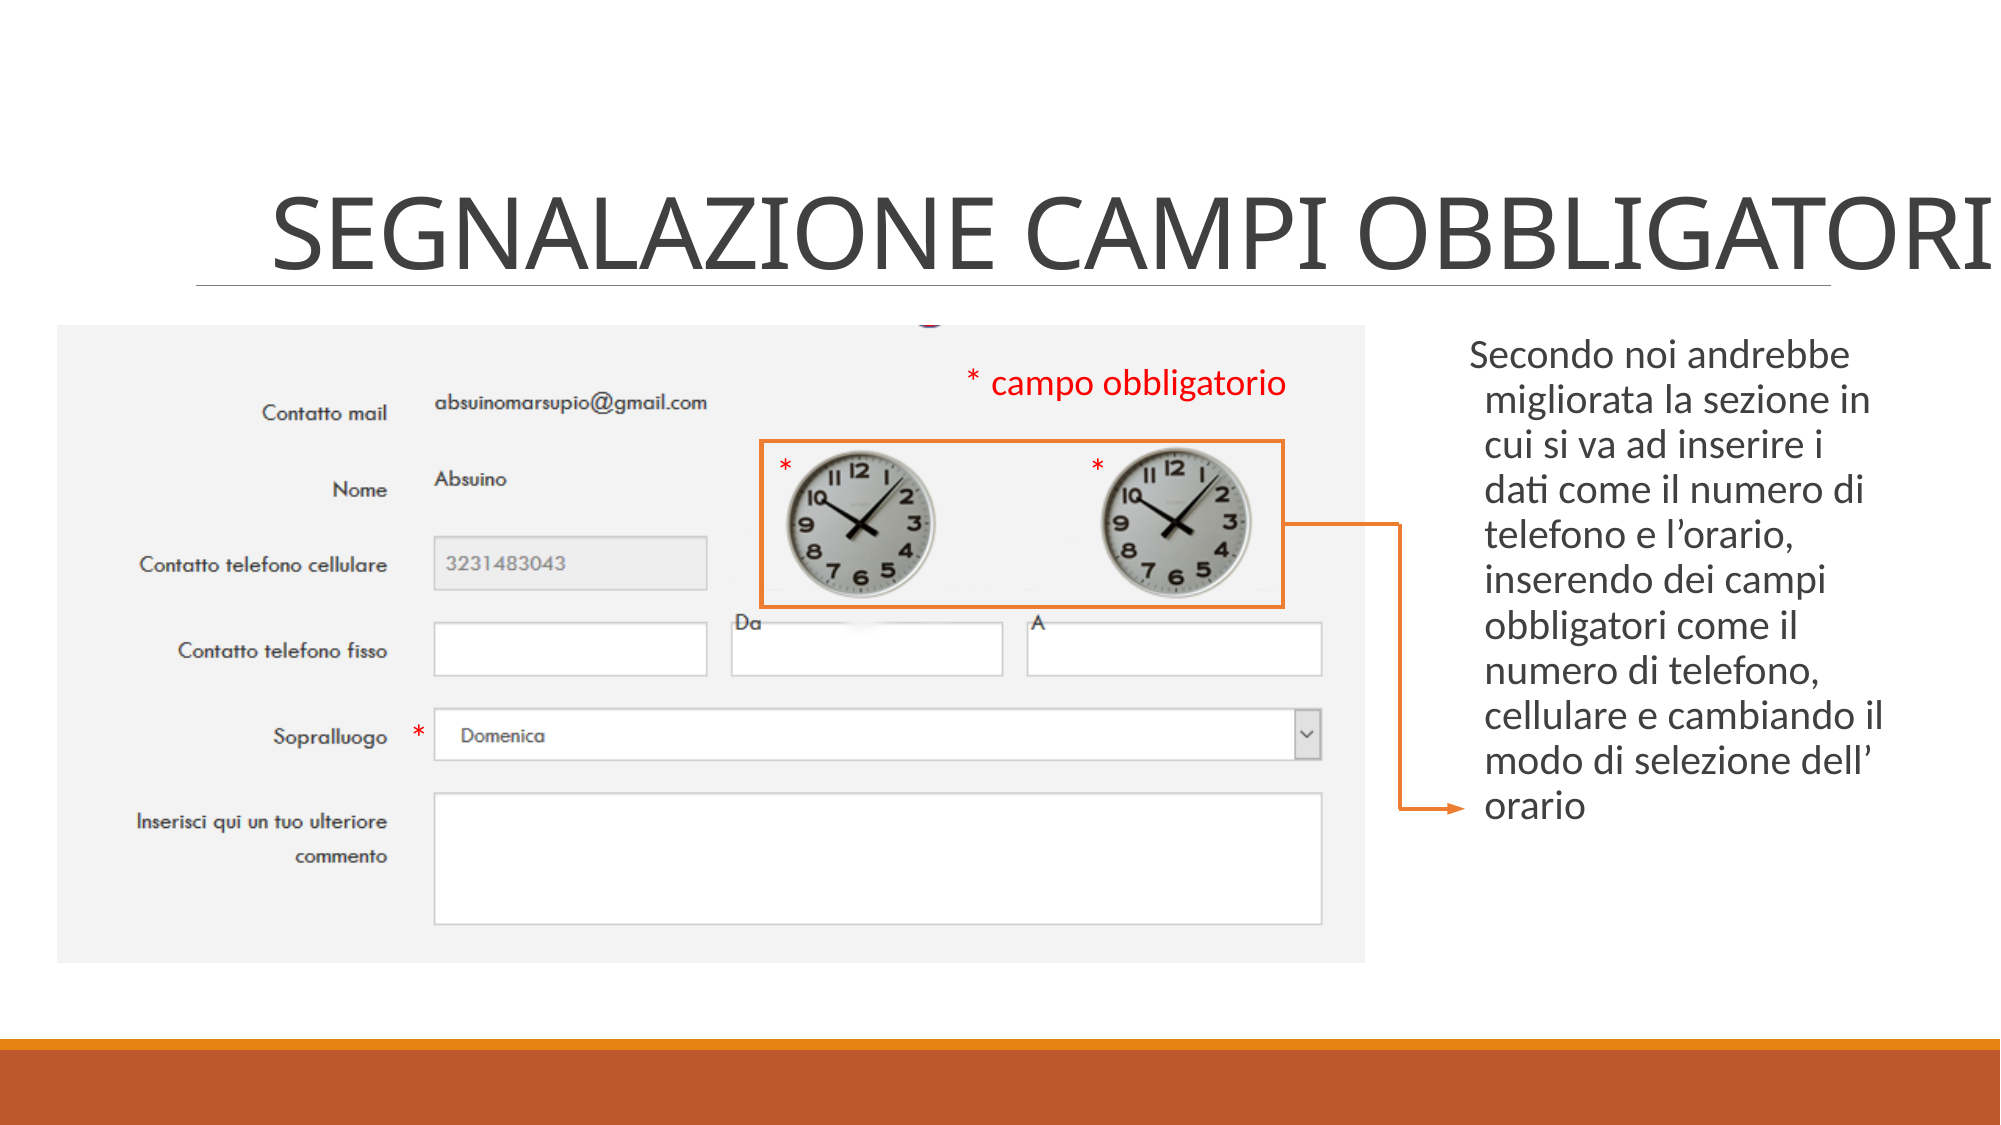

SEGNALAZIONE CAMPI OBBLIGATORI
# Secondo noi andrebbe migliorata la sezione in cui si va ad inserire i dati come il numero di telefono e l’orario, inserendo dei campi obbligatori come il numero di telefono, cellulare e cambiando il modo di selezione dell’ orario
* campo obbligatorio
*
*
*